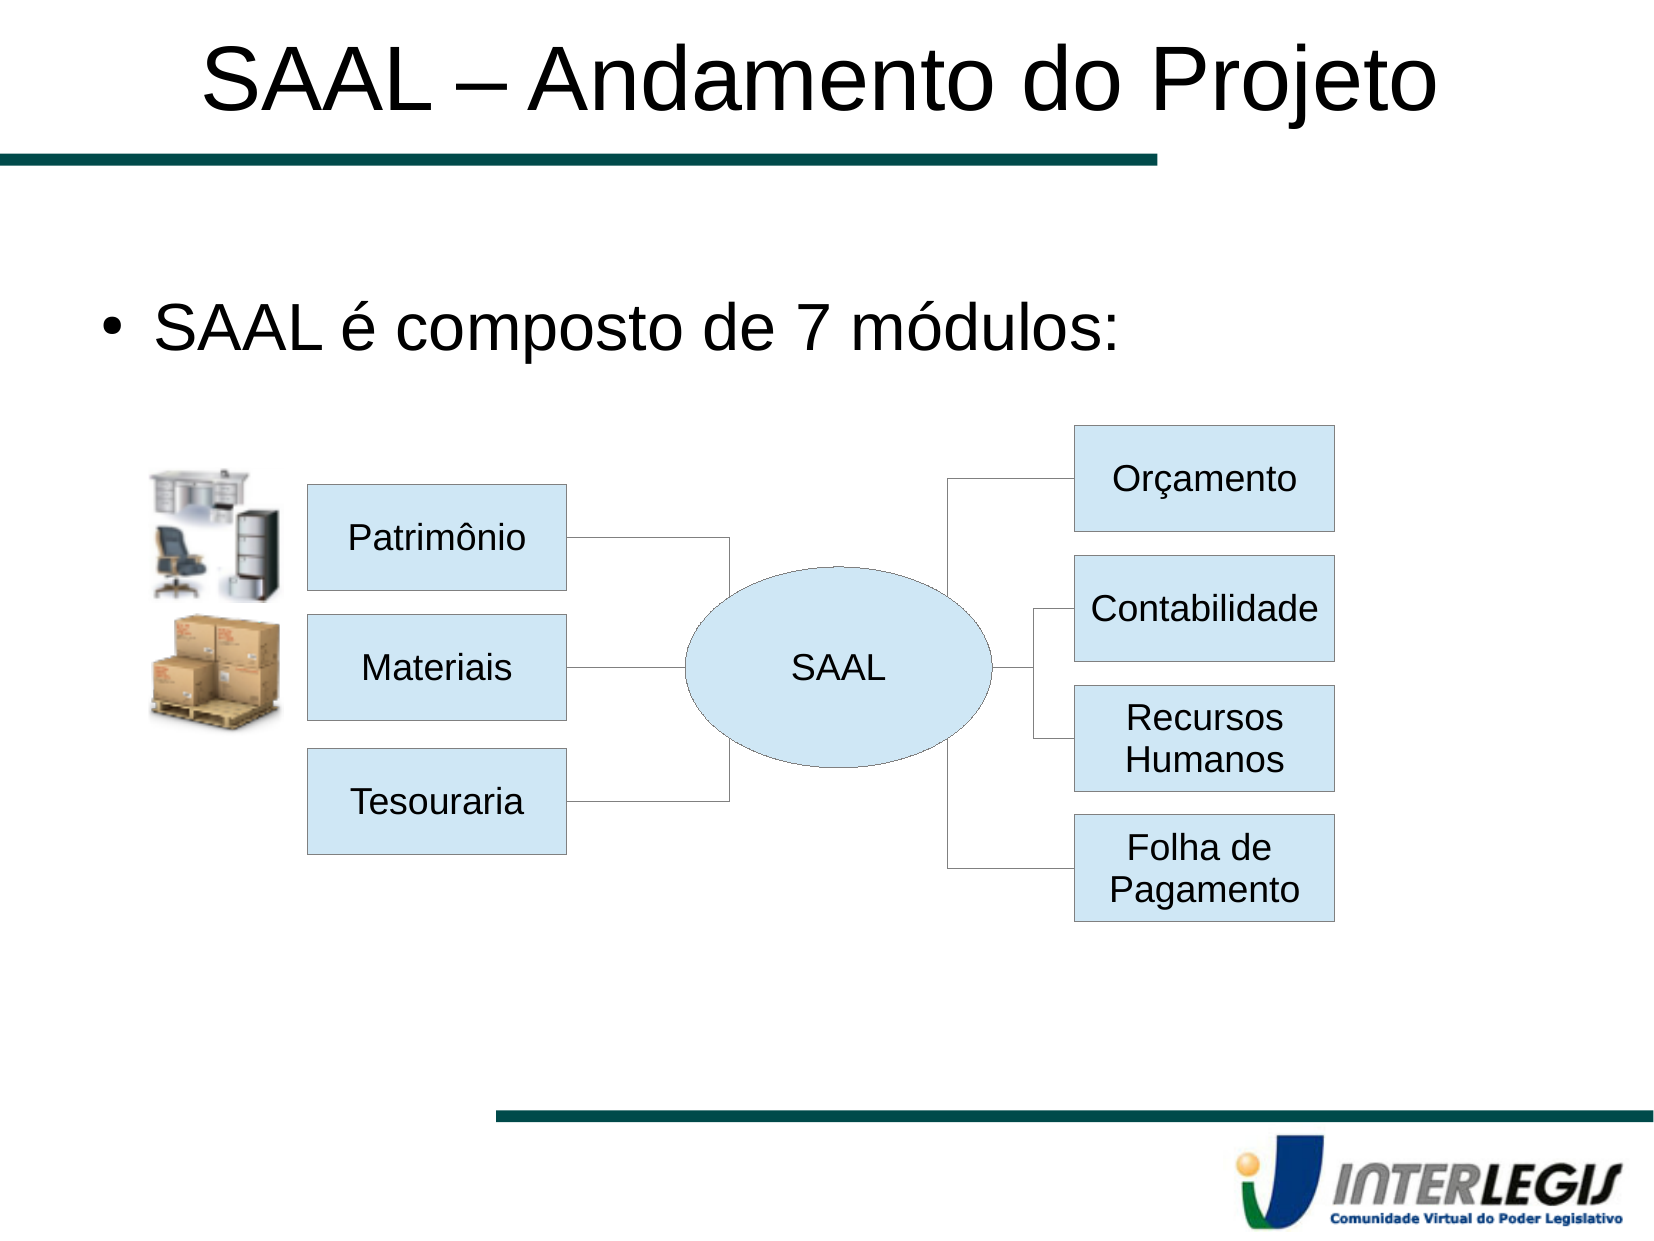

SAAL – Andamento do Projeto
# SAAL é composto de 7 módulos:
Orçamento
Patrimônio
Contabilidade
SAAL
Materiais
Recursos
Humanos
Tesouraria
Folha de
Pagamento